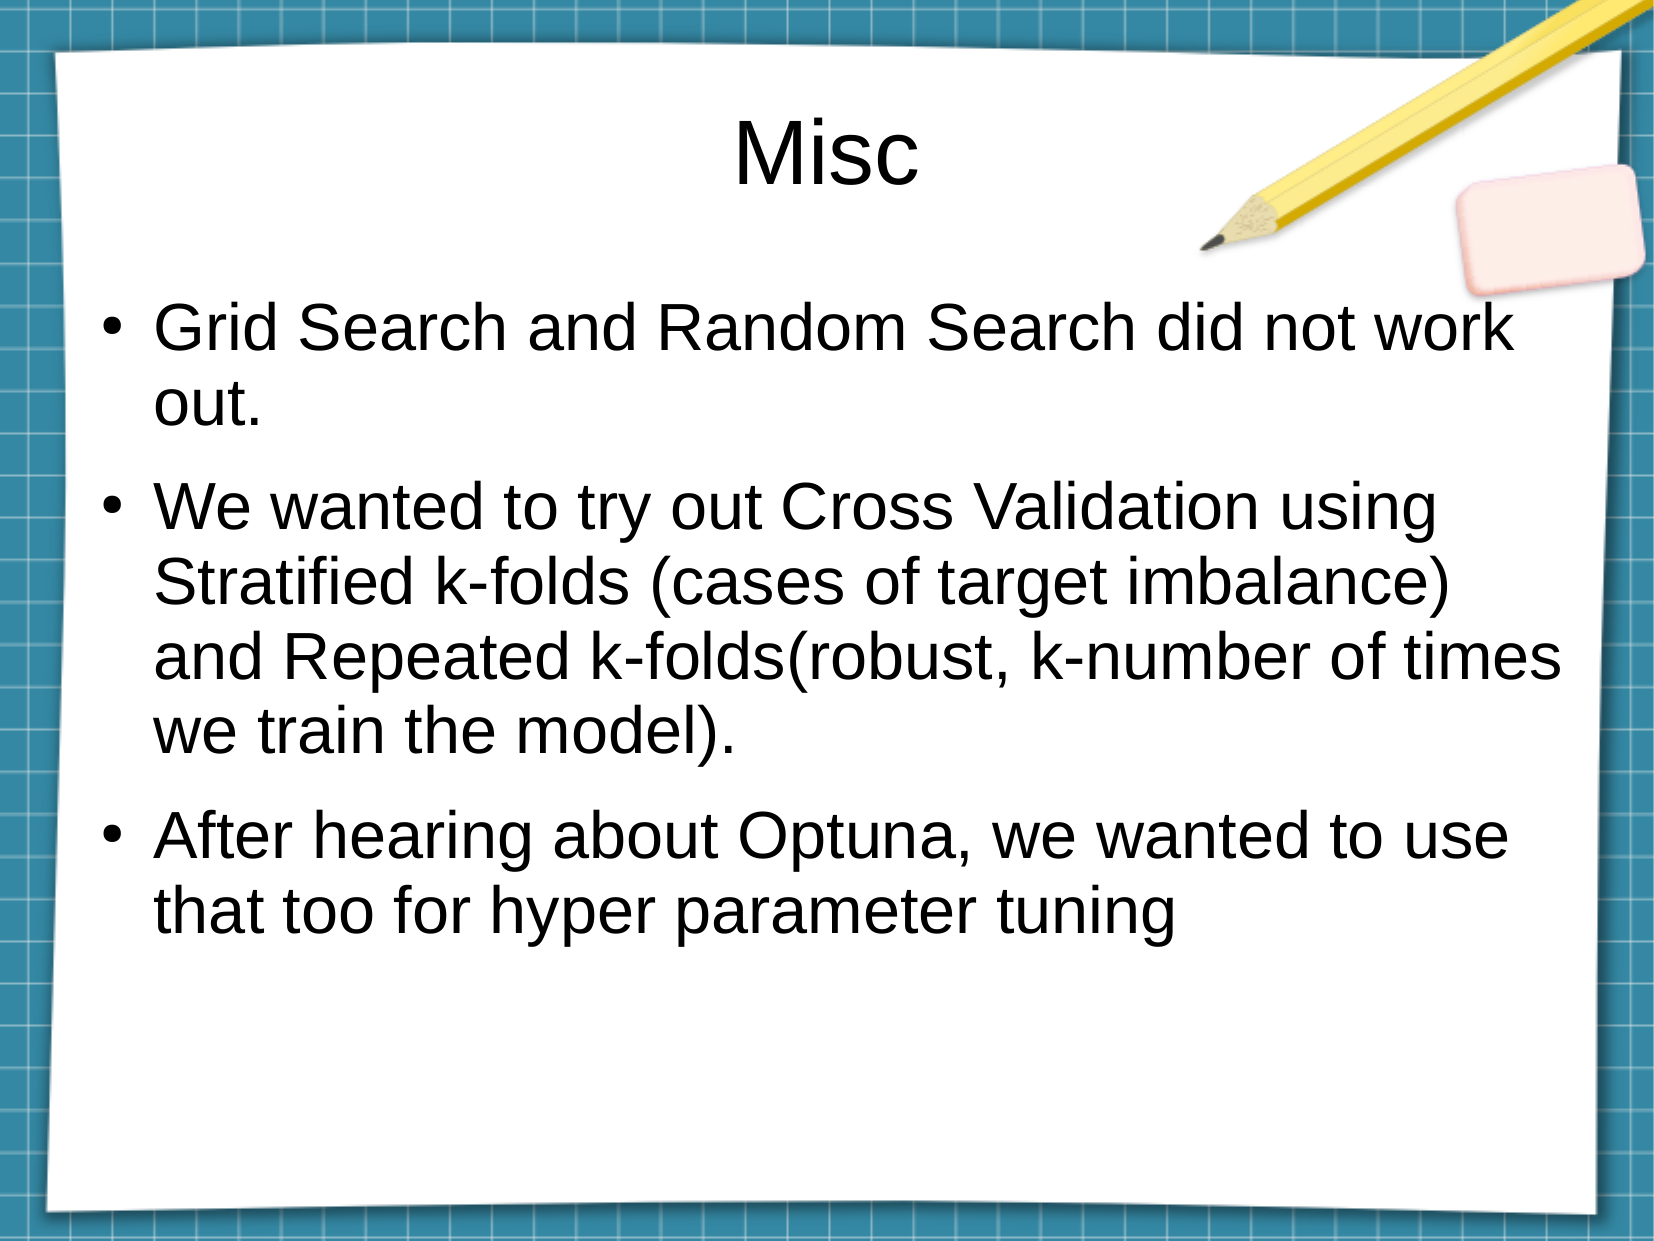

# Misc
Grid Search and Random Search did not work out.
We wanted to try out Cross Validation using Stratified k-folds (cases of target imbalance) and Repeated k-folds(robust, k-number of times we train the model).
After hearing about Optuna, we wanted to use that too for hyper parameter tuning